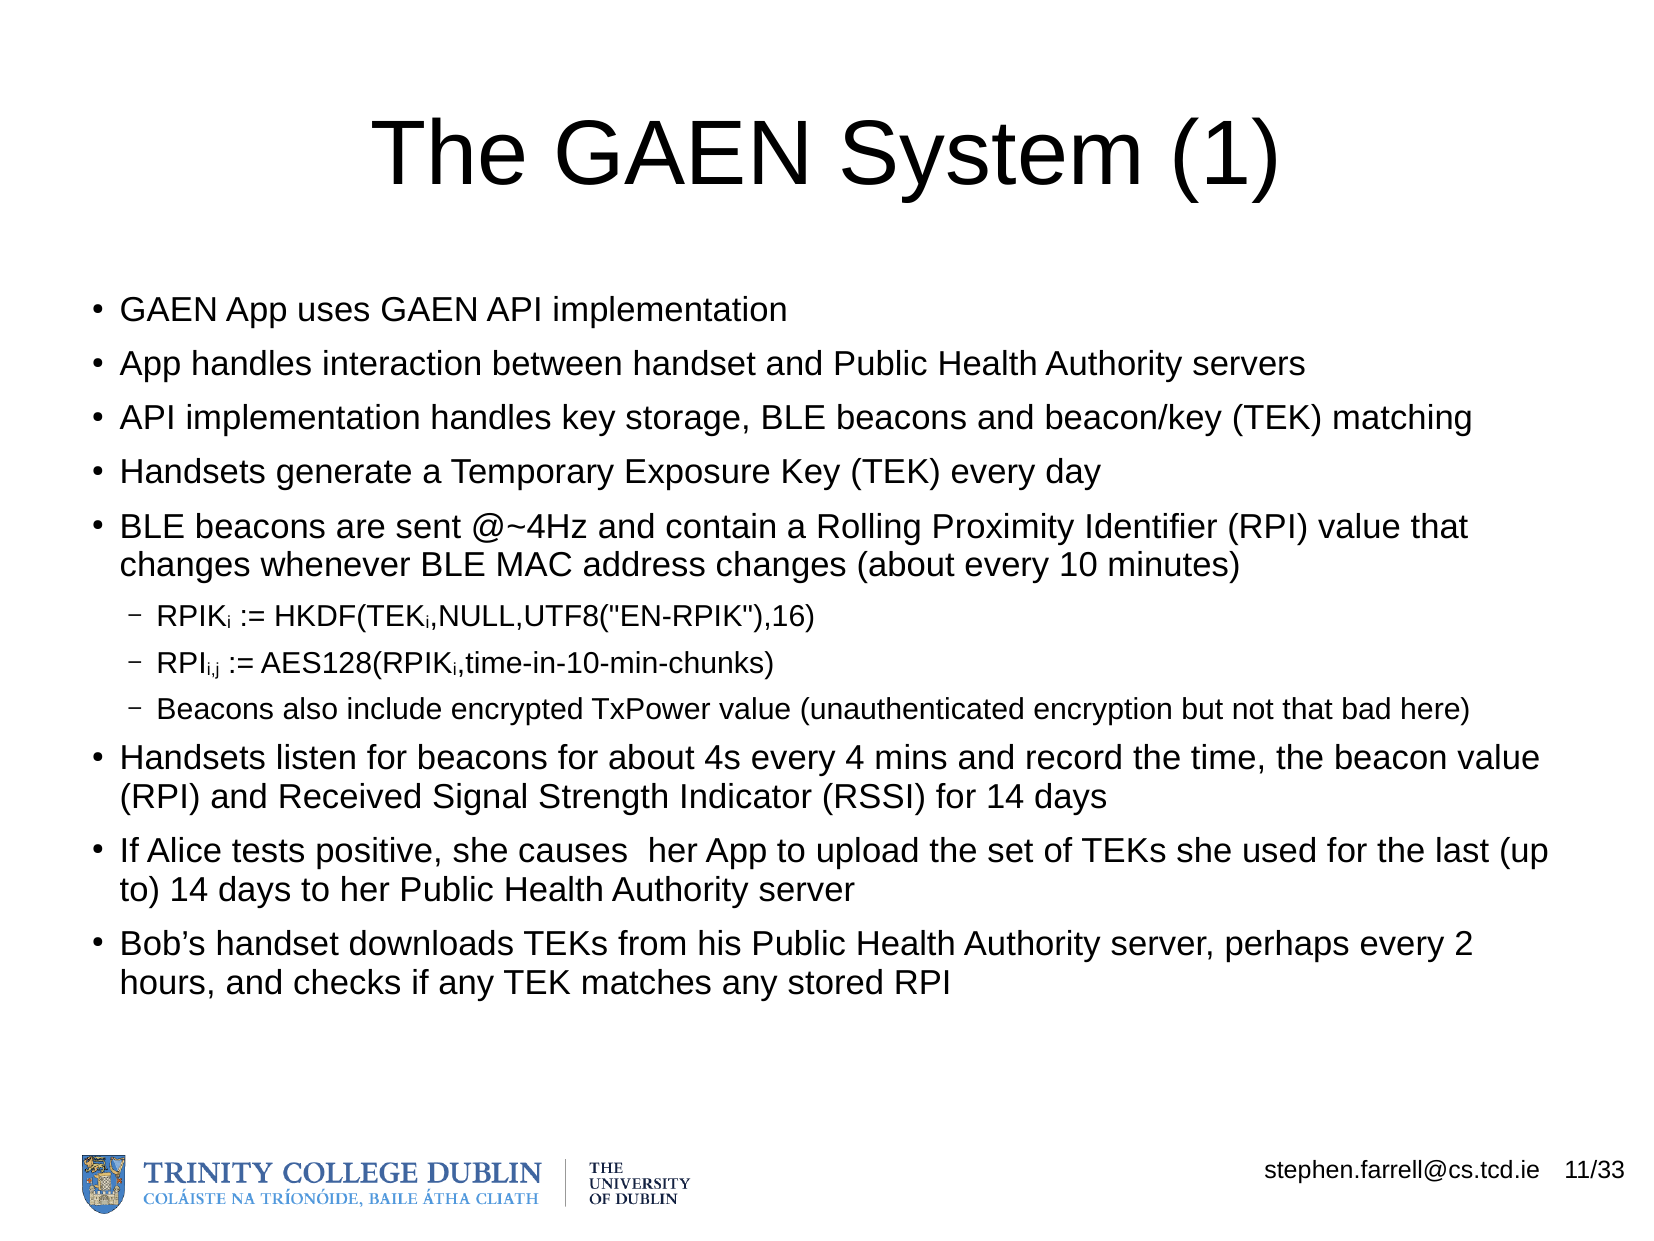

# The GAEN System (1)
GAEN App uses GAEN API implementation
App handles interaction between handset and Public Health Authority servers
API implementation handles key storage, BLE beacons and beacon/key (TEK) matching
Handsets generate a Temporary Exposure Key (TEK) every day
BLE beacons are sent @~4Hz and contain a Rolling Proximity Identifier (RPI) value that changes whenever BLE MAC address changes (about every 10 minutes)
RPIKi := HKDF(TEKi,NULL,UTF8("EN-RPIK"),16)
RPIi,j := AES128(RPIKi,time-in-10-min-chunks)
Beacons also include encrypted TxPower value (unauthenticated encryption but not that bad here)
Handsets listen for beacons for about 4s every 4 mins and record the time, the beacon value (RPI) and Received Signal Strength Indicator (RSSI) for 14 days
If Alice tests positive, she causes her App to upload the set of TEKs she used for the last (up to) 14 days to her Public Health Authority server
Bob’s handset downloads TEKs from his Public Health Authority server, perhaps every 2 hours, and checks if any TEK matches any stored RPI